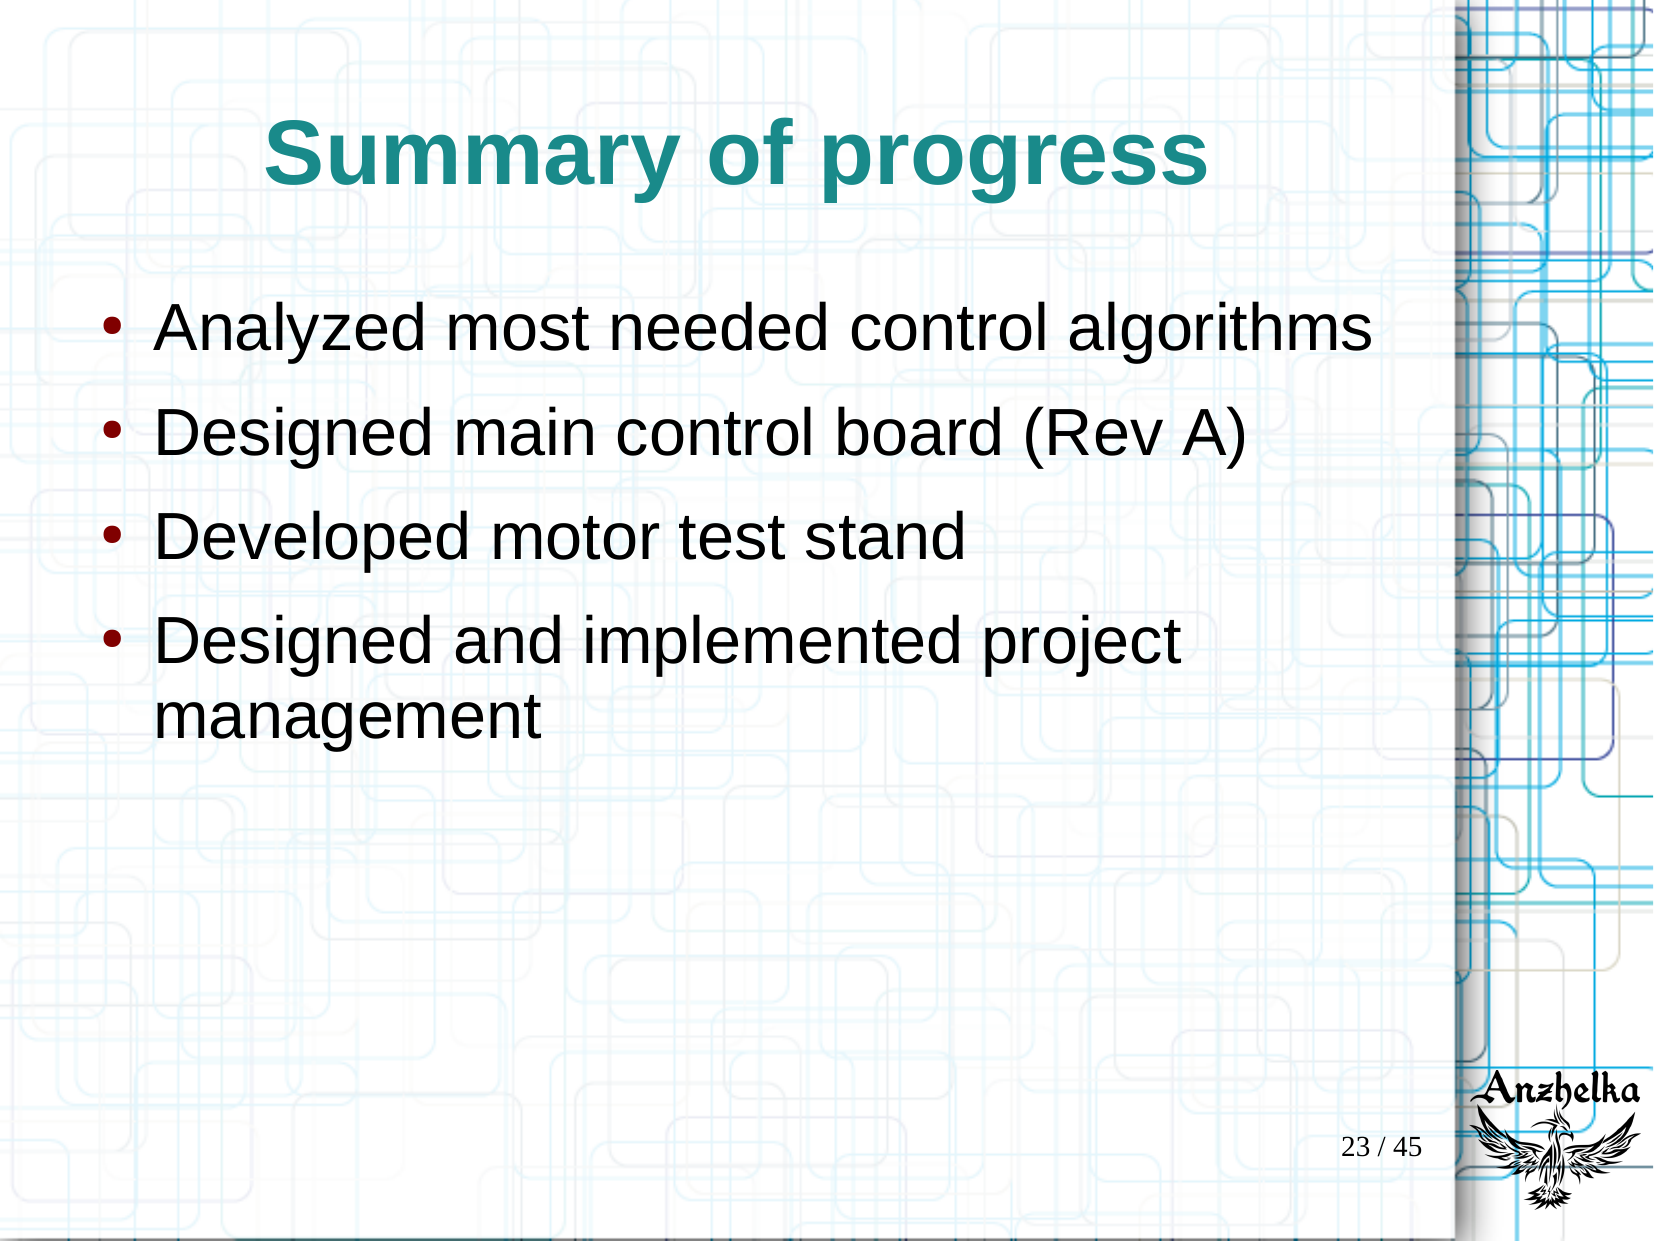

# Summary of progress
Analyzed most needed control algorithms
Designed main control board (Rev A)
Developed motor test stand
Designed and implemented project management
23